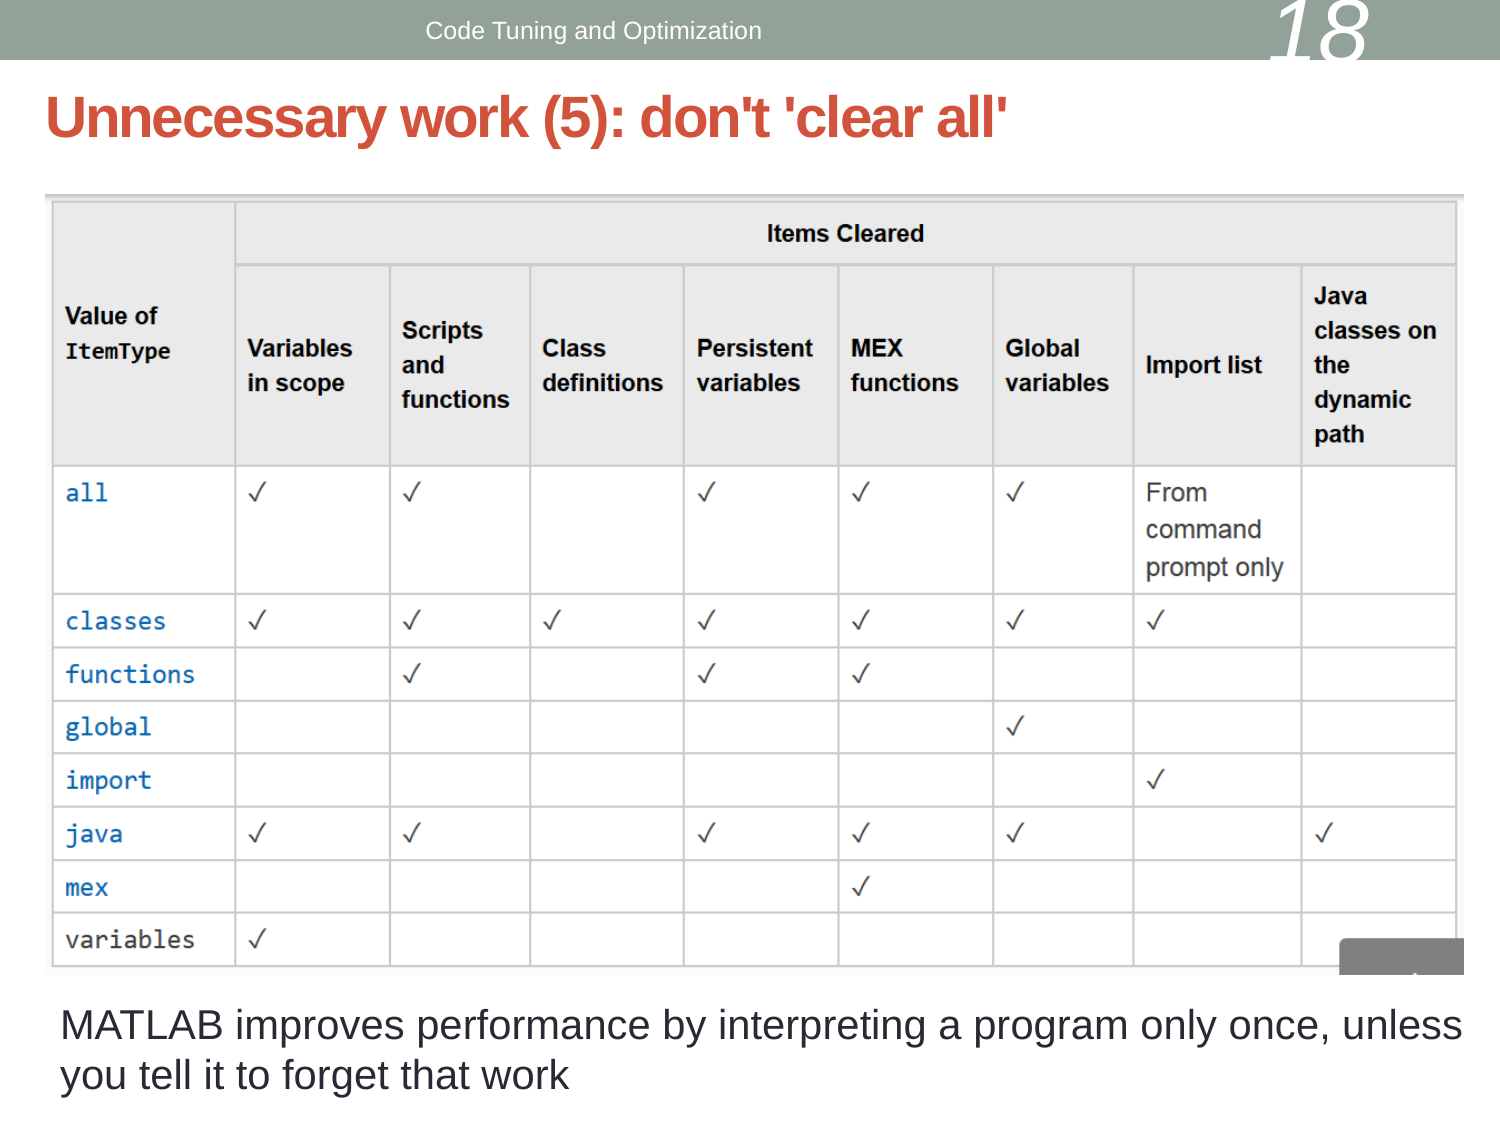

Code Tuning and Optimization
# Unnecessary work (5): don't 'clear all'
MATLAB improves performance by interpreting a program only once, unless you tell it to forget that work